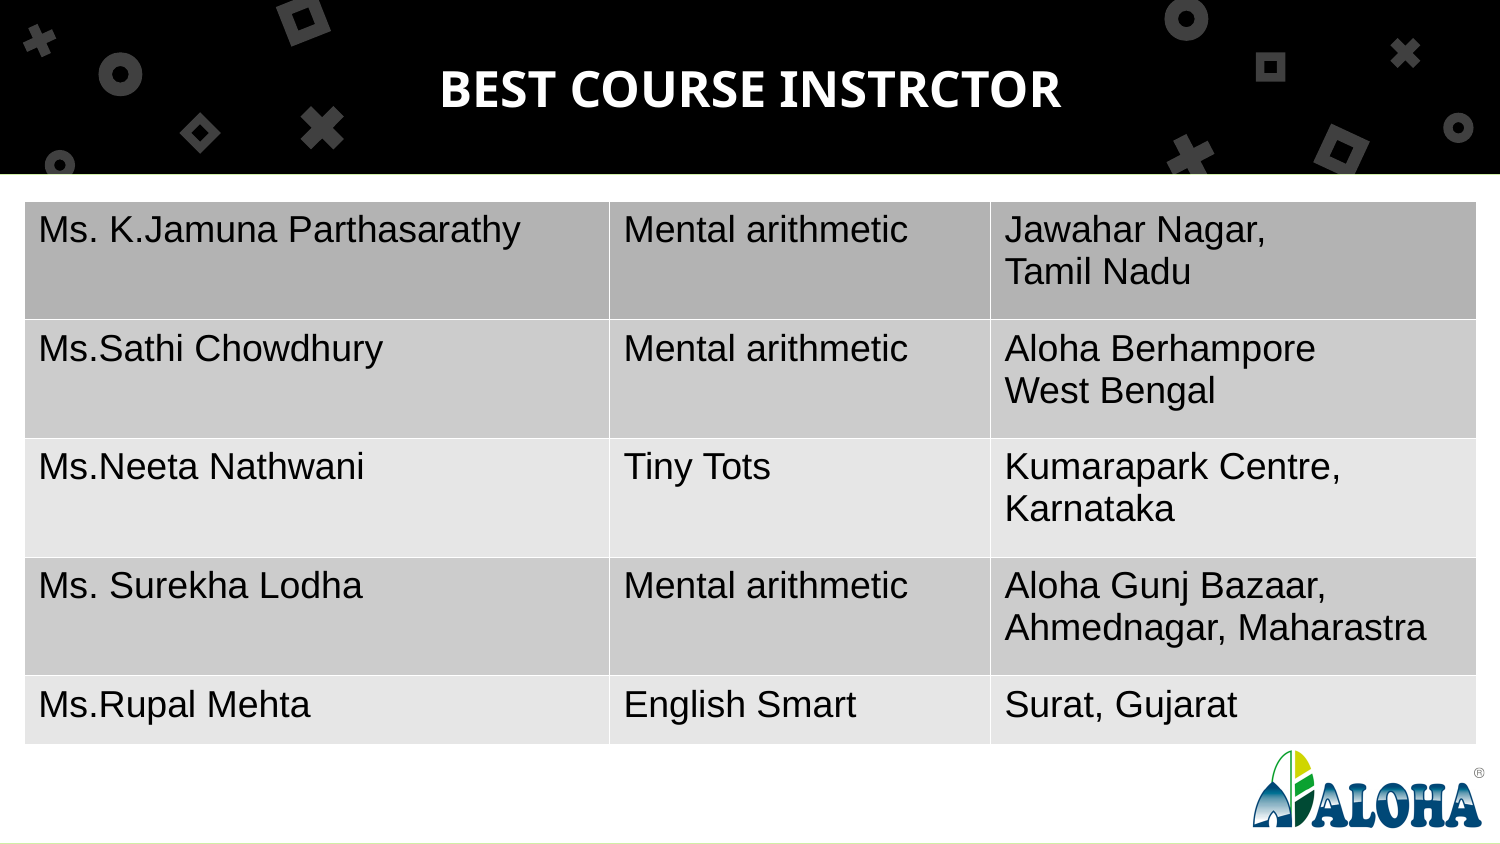

BEST COURSE INSTRCTOR
| Ms. K.Jamuna Parthasarathy | Mental arithmetic | Jawahar Nagar, Tamil Nadu |
| --- | --- | --- |
| Ms.Sathi Chowdhury | Mental arithmetic | Aloha Berhampore West Bengal |
| Ms.Neeta Nathwani | Tiny Tots | Kumarapark Centre, Karnataka |
| Ms. Surekha Lodha | Mental arithmetic | Aloha Gunj Bazaar, Ahmednagar, Maharastra |
| Ms.Rupal Mehta | English Smart | Surat, Gujarat |